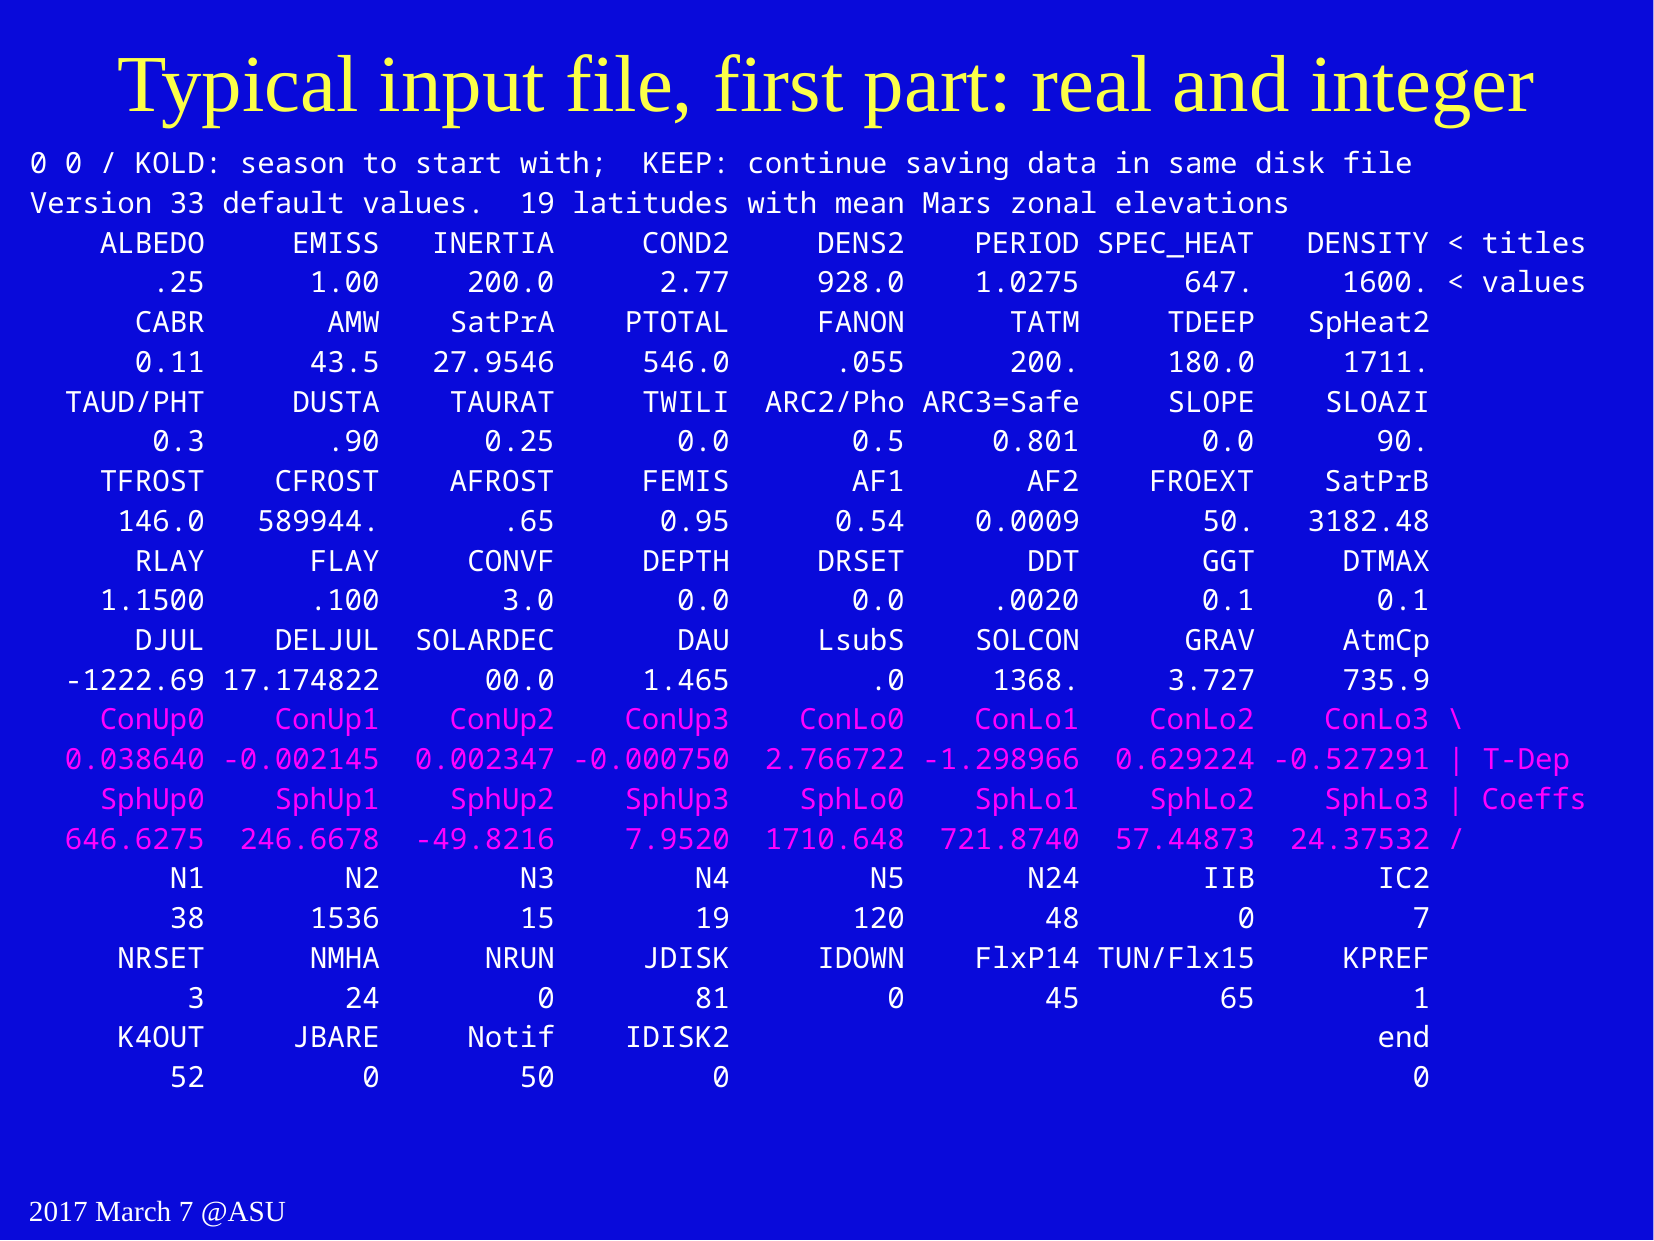

# Typical input file, first part: real and integer
0 0 / KOLD: season to start with; KEEP: continue saving data in same disk file
Version 33 default values. 19 latitudes with mean Mars zonal elevations
 ALBEDO EMISS INERTIA COND2 DENS2 PERIOD SPEC_HEAT DENSITY < titles
 .25 1.00 200.0 2.77 928.0 1.0275 647. 1600. < values
 CABR AMW SatPrA PTOTAL FANON TATM TDEEP SpHeat2
 0.11 43.5 27.9546 546.0 .055 200. 180.0 1711.
 TAUD/PHT DUSTA TAURAT TWILI ARC2/Pho ARC3=Safe SLOPE SLOAZI
 0.3 .90 0.25 0.0 0.5 0.801 0.0 90.
 TFROST CFROST AFROST FEMIS AF1 AF2 FROEXT SatPrB
 146.0 589944. .65 0.95 0.54 0.0009 50. 3182.48
 RLAY FLAY CONVF DEPTH DRSET DDT GGT DTMAX
 1.1500 .100 3.0 0.0 0.0 .0020 0.1 0.1
 DJUL DELJUL SOLARDEC DAU LsubS SOLCON GRAV AtmCp
 -1222.69 17.174822 00.0 1.465 .0 1368. 3.727 735.9
 ConUp0 ConUp1 ConUp2 ConUp3 ConLo0 ConLo1 ConLo2 ConLo3 \
 0.038640 -0.002145 0.002347 -0.000750 2.766722 -1.298966 0.629224 -0.527291 | T-Dep
 SphUp0 SphUp1 SphUp2 SphUp3 SphLo0 SphLo1 SphLo2 SphLo3 | Coeffs
 646.6275 246.6678 -49.8216 7.9520 1710.648 721.8740 57.44873 24.37532 /
 N1 N2 N3 N4 N5 N24 IIB IC2
 38 1536 15 19 120 48 0 7
 NRSET NMHA NRUN JDISK IDOWN FlxP14 TUN/Flx15 KPREF
 3 24 0 81 0 45 65 1
 K4OUT JBARE Notif IDISK2 end
 52 0 50 0 0